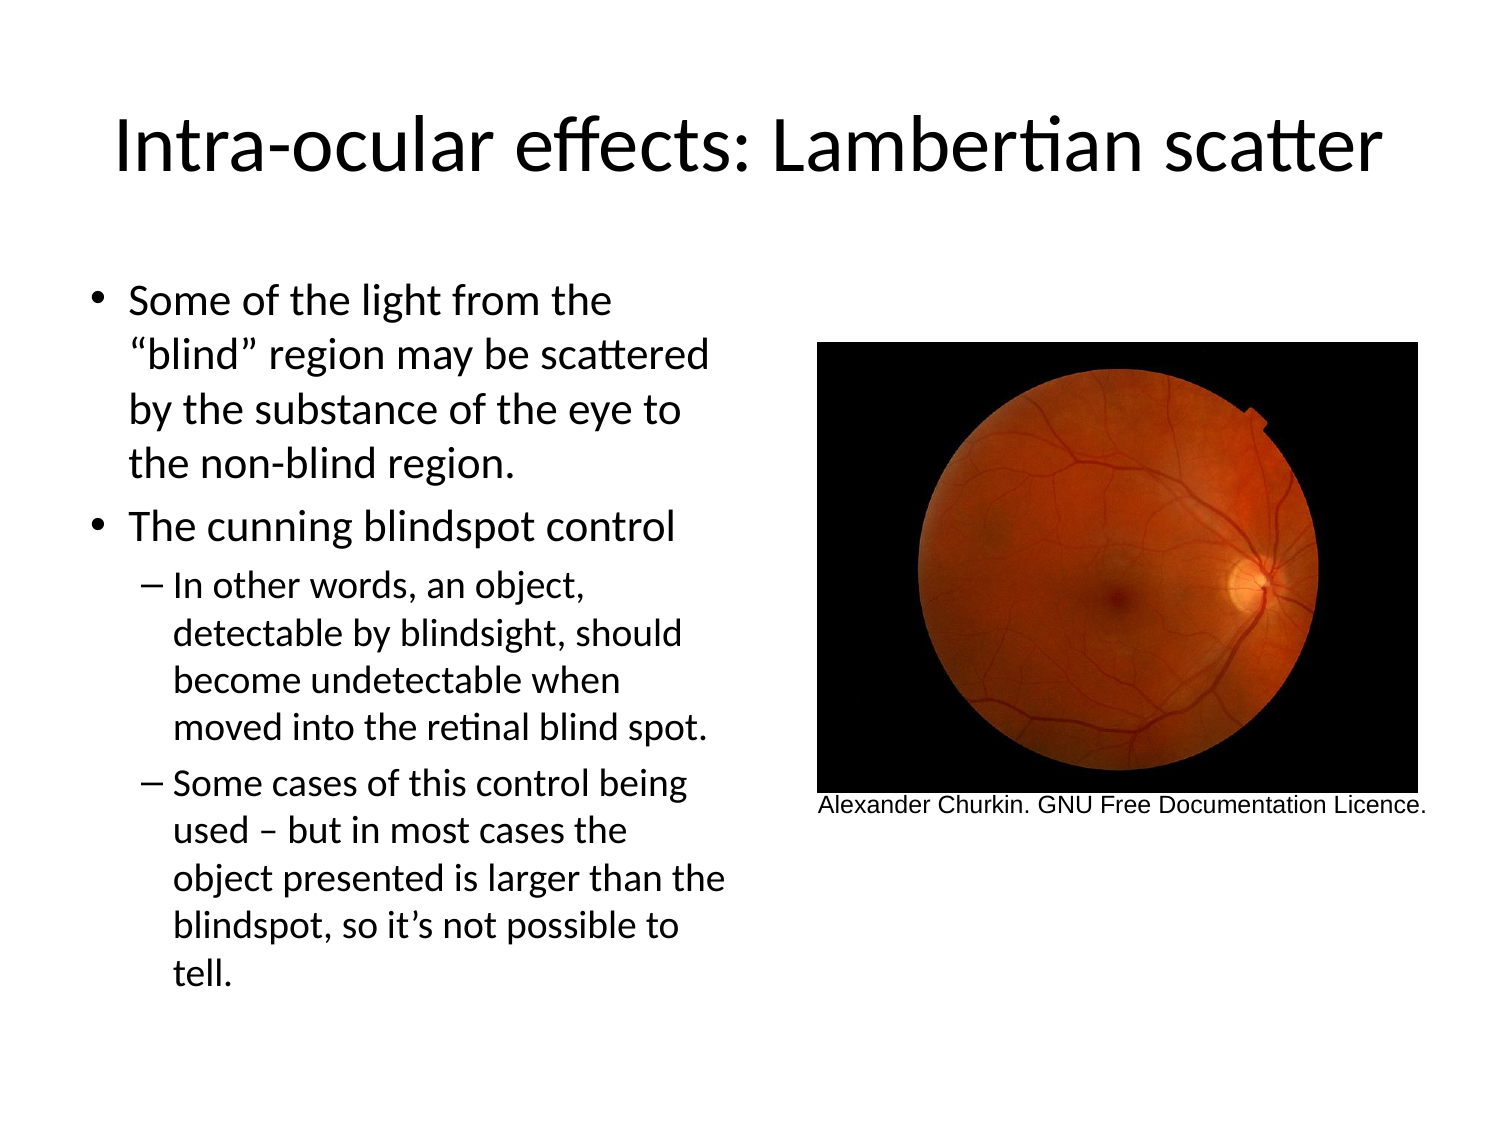

# Intra-ocular effects: Lambertian scatter
Some of the light from the “blind” region may be scattered by the substance of the eye to the non-blind region.
The cunning blindspot control
In other words, an object, detectable by blindsight, should become undetectable when moved into the retinal blind spot.
Some cases of this control being used – but in most cases the object presented is larger than the blindspot, so it’s not possible to tell.
Alexander Churkin. GNU Free Documentation Licence.